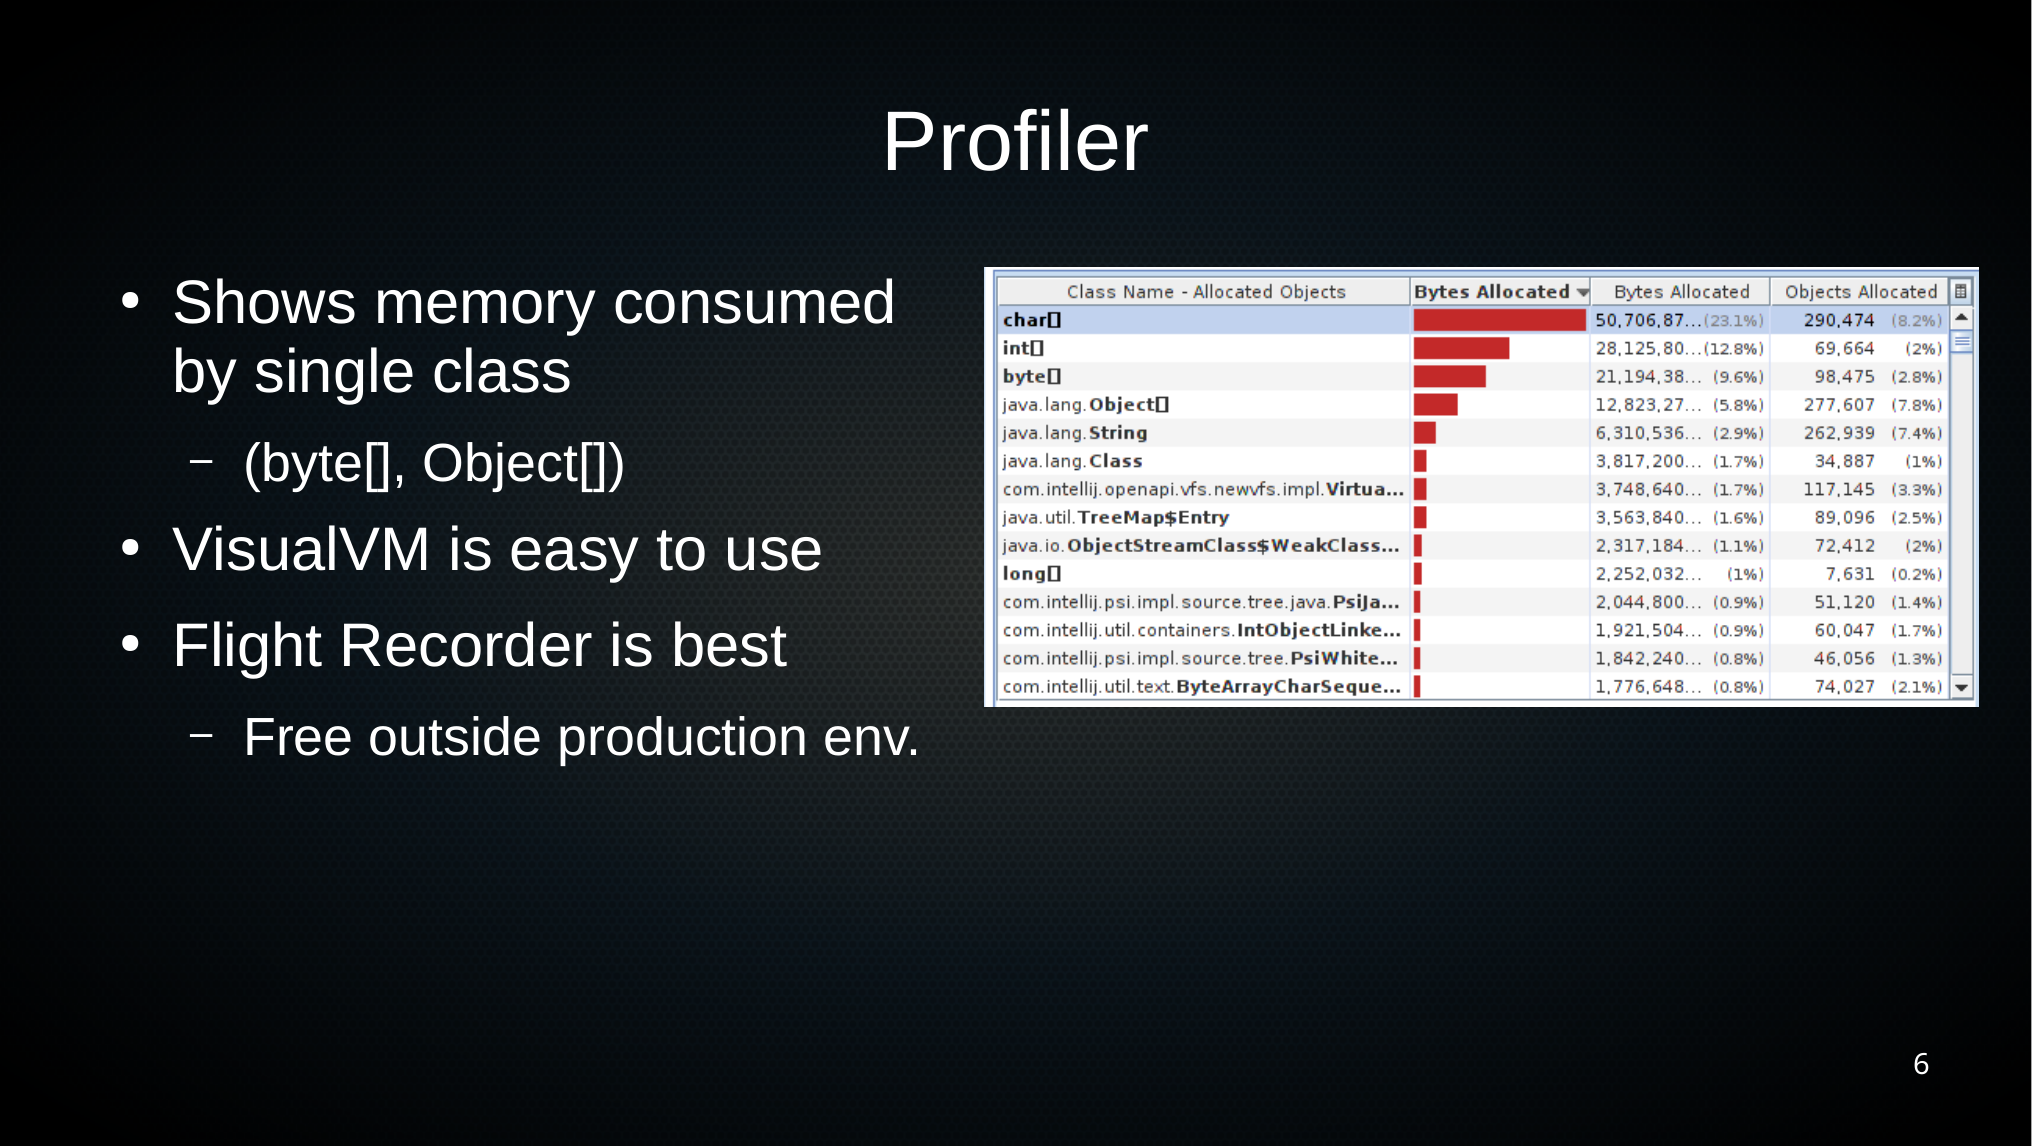

# Profiler
Shows memory consumed by single class
(byte[], Object[])
VisualVM is easy to use
Flight Recorder is best
Free outside production env.
6